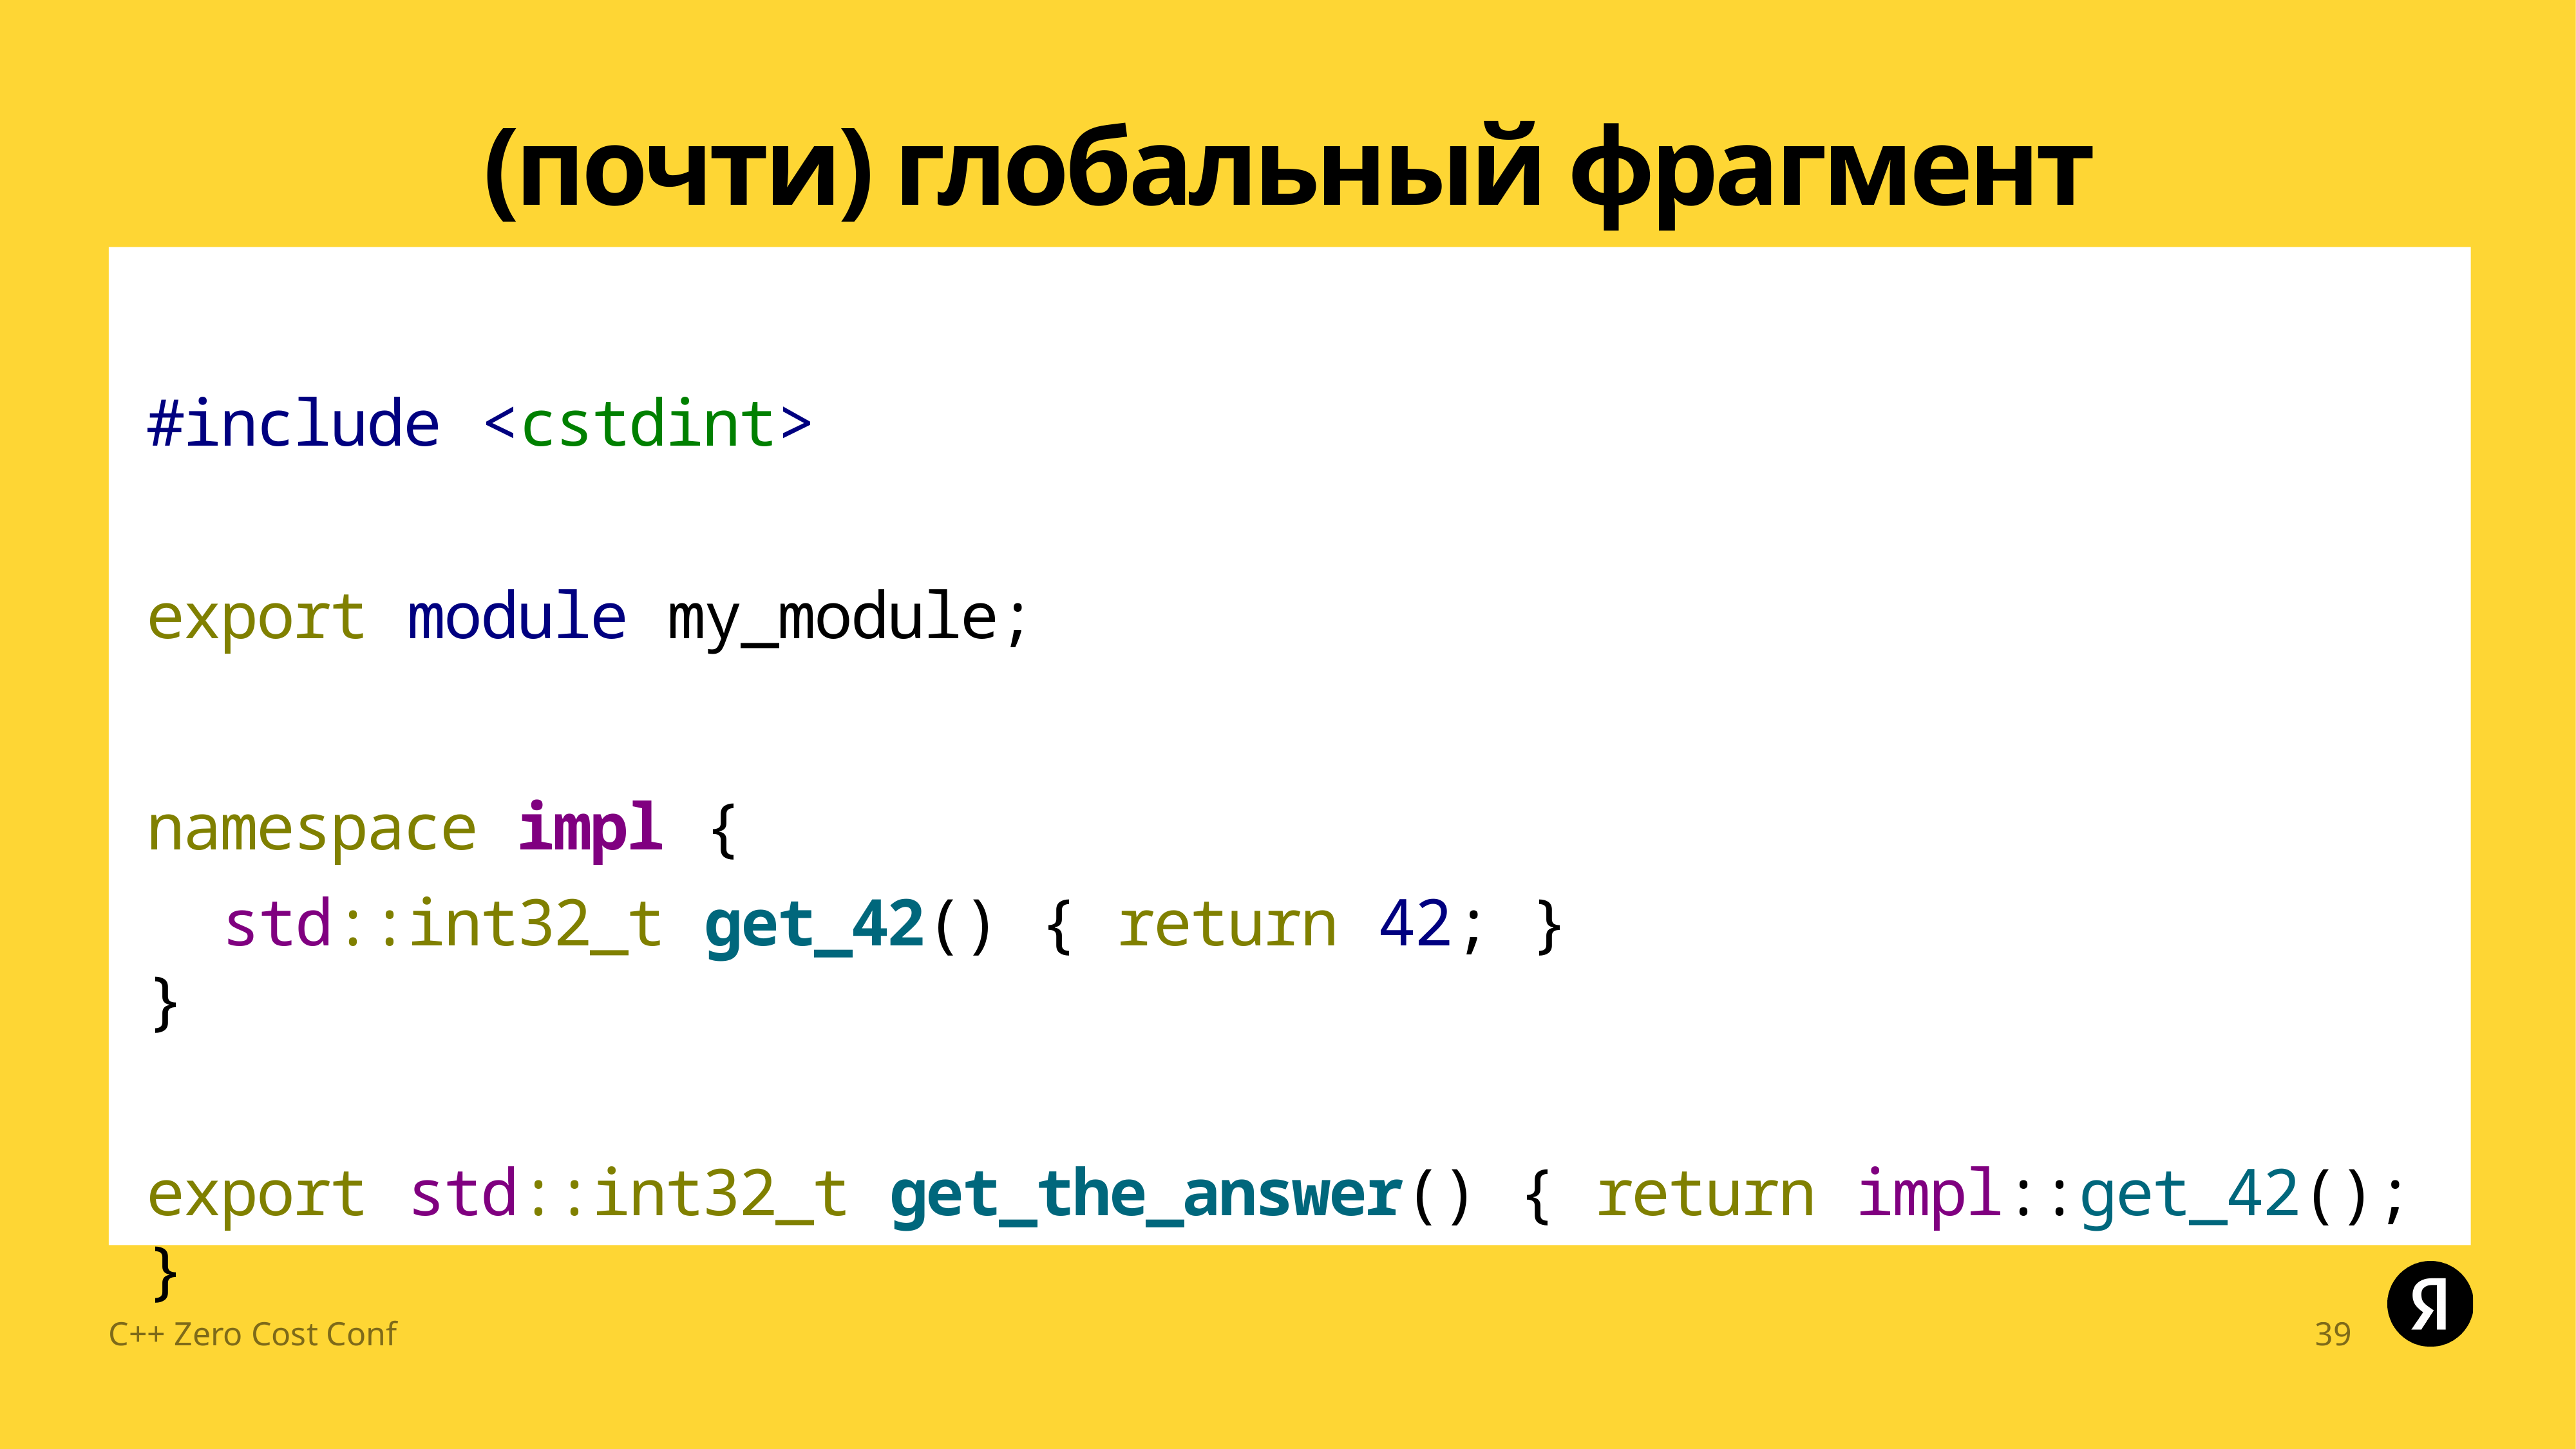

(почти) глобальный фрагмент
# #include <cstdint>
export module my_module;
namespace impl {
 std::int32_t get_42() { return 42; }
}
export std::int32_t get_the_answer() { return impl::get_42(); }
C++ Zero Cost Conf
39